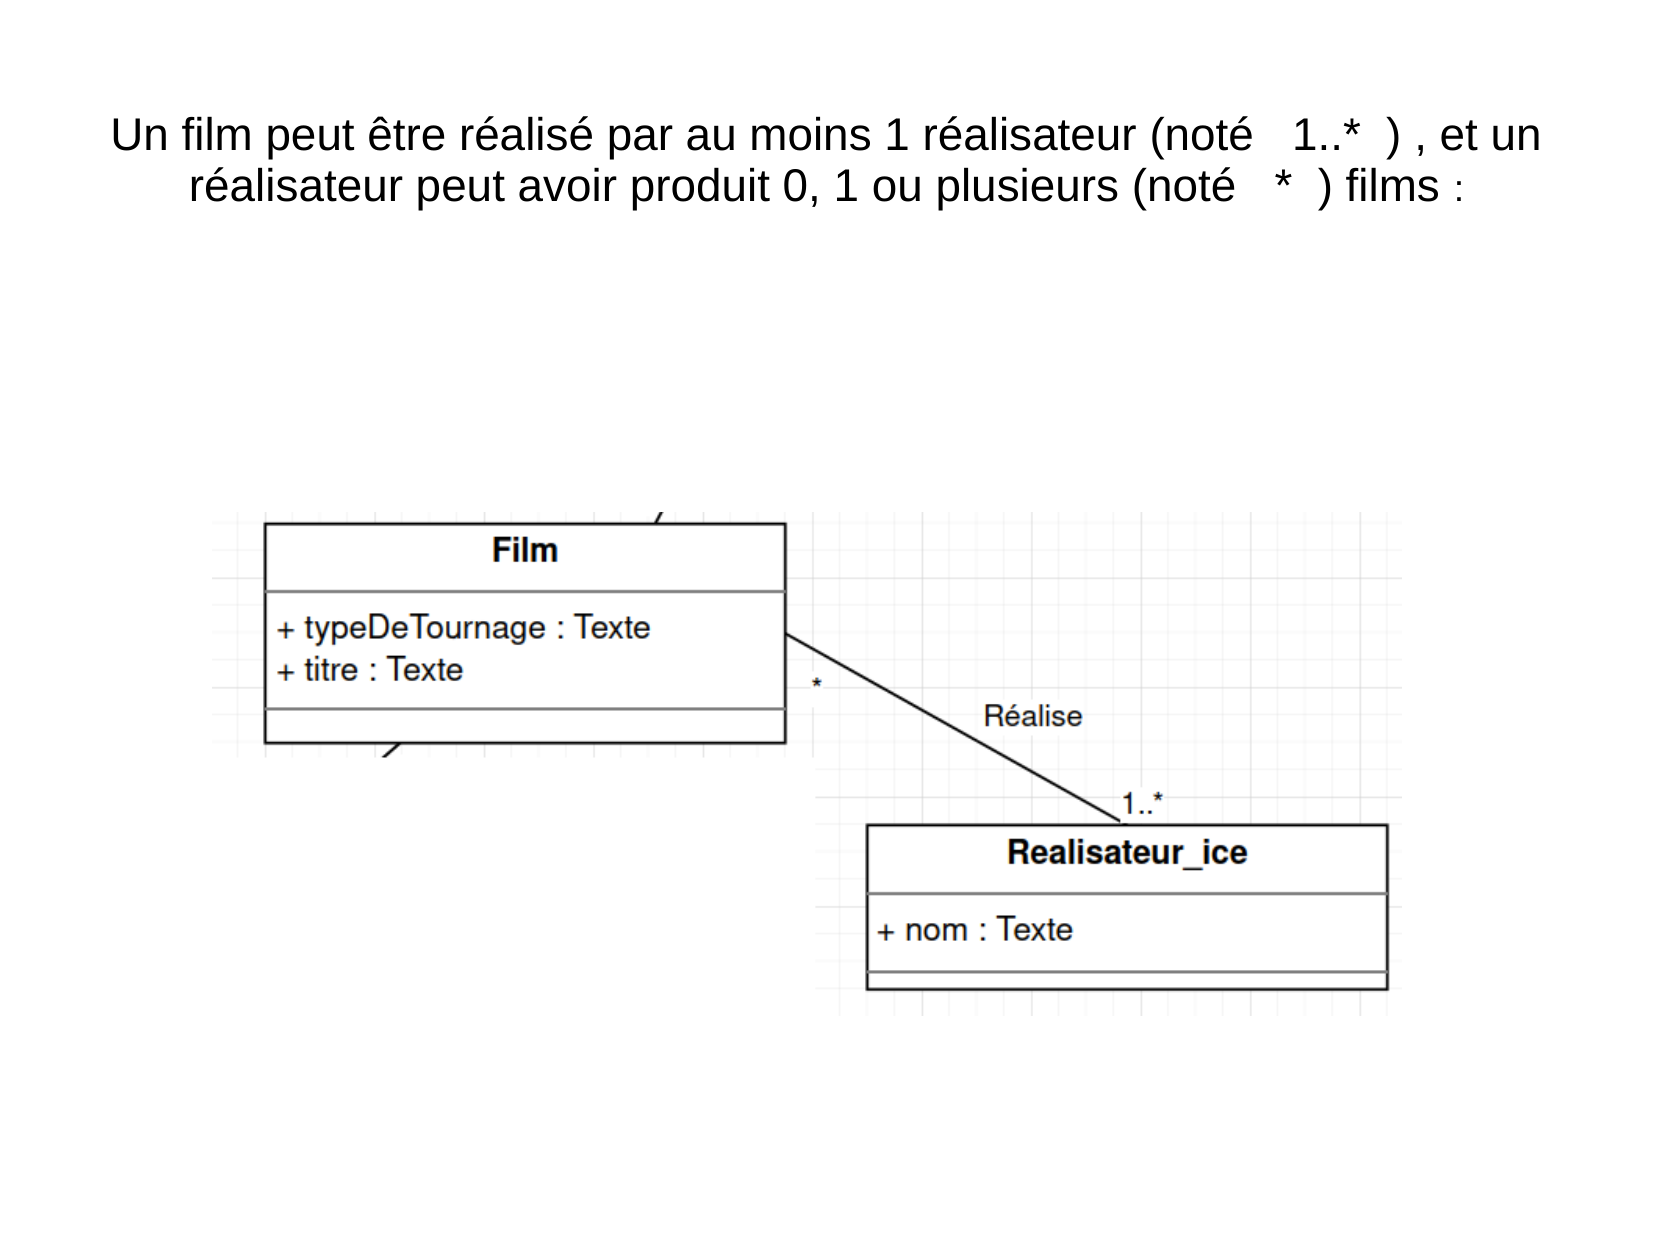

Un film peut être réalisé par au moins 1 réalisateur (noté 1..* ) , et un réalisateur peut avoir produit 0, 1 ou plusieurs (noté * ) films :